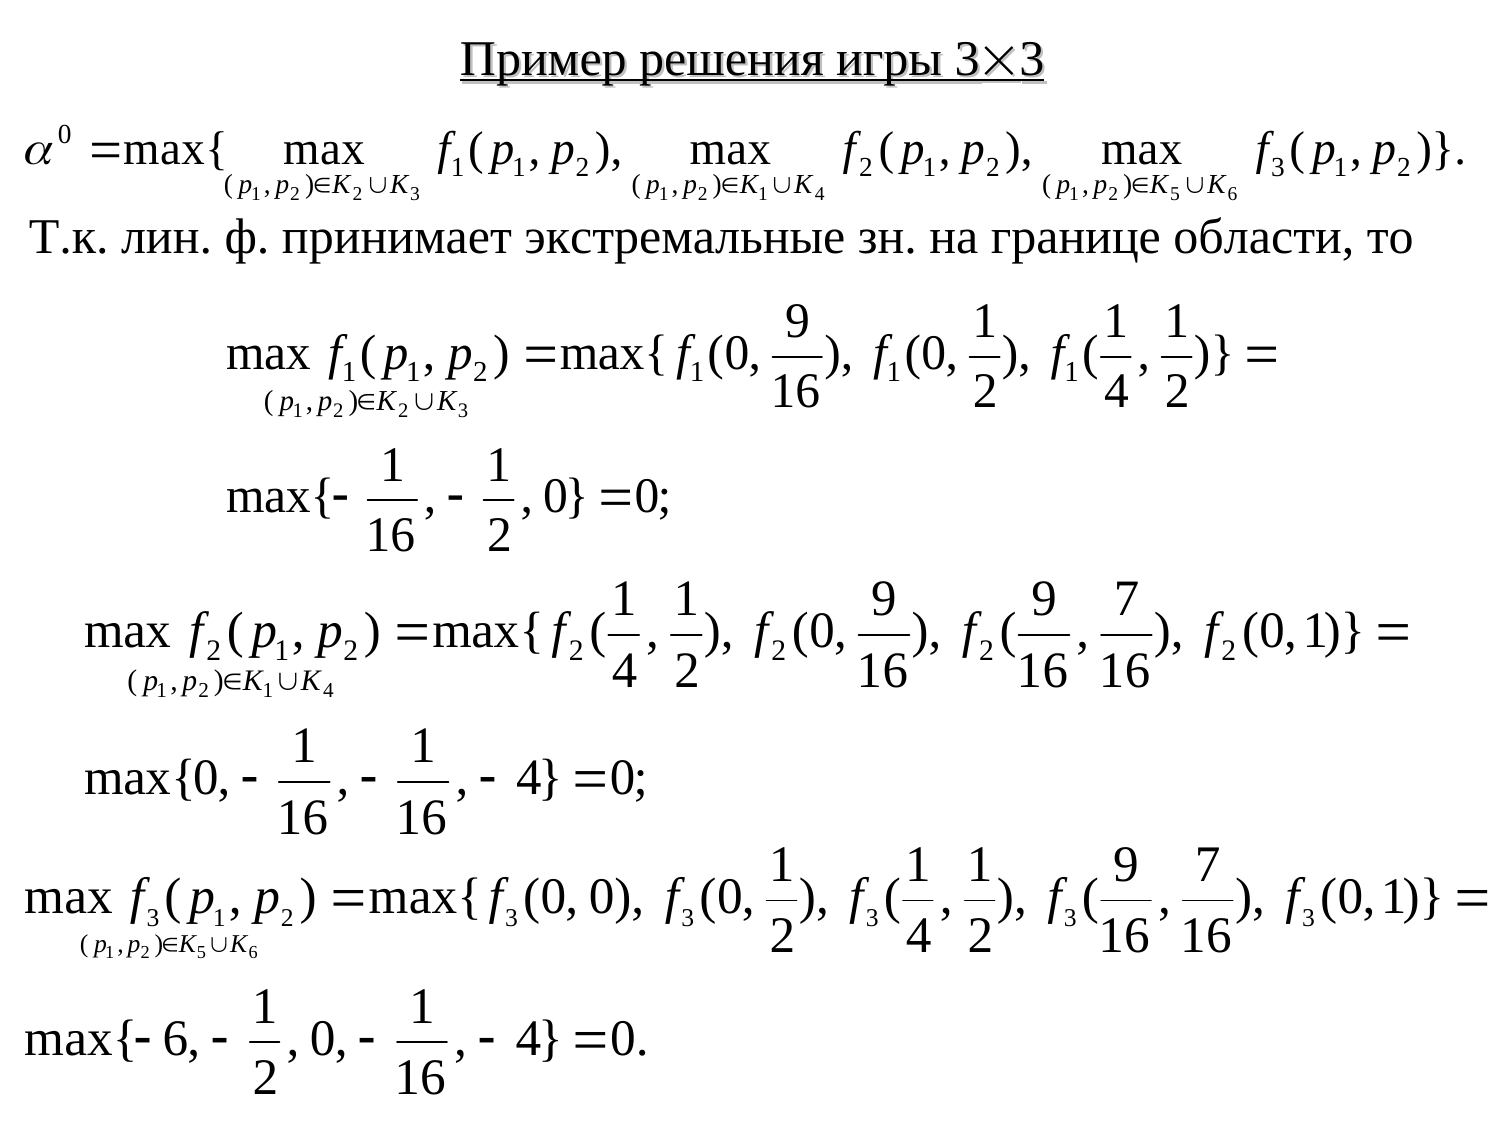

Пример решения игры 33
Т.к. лин. ф. принимает экстремальные зн. на границе области, то